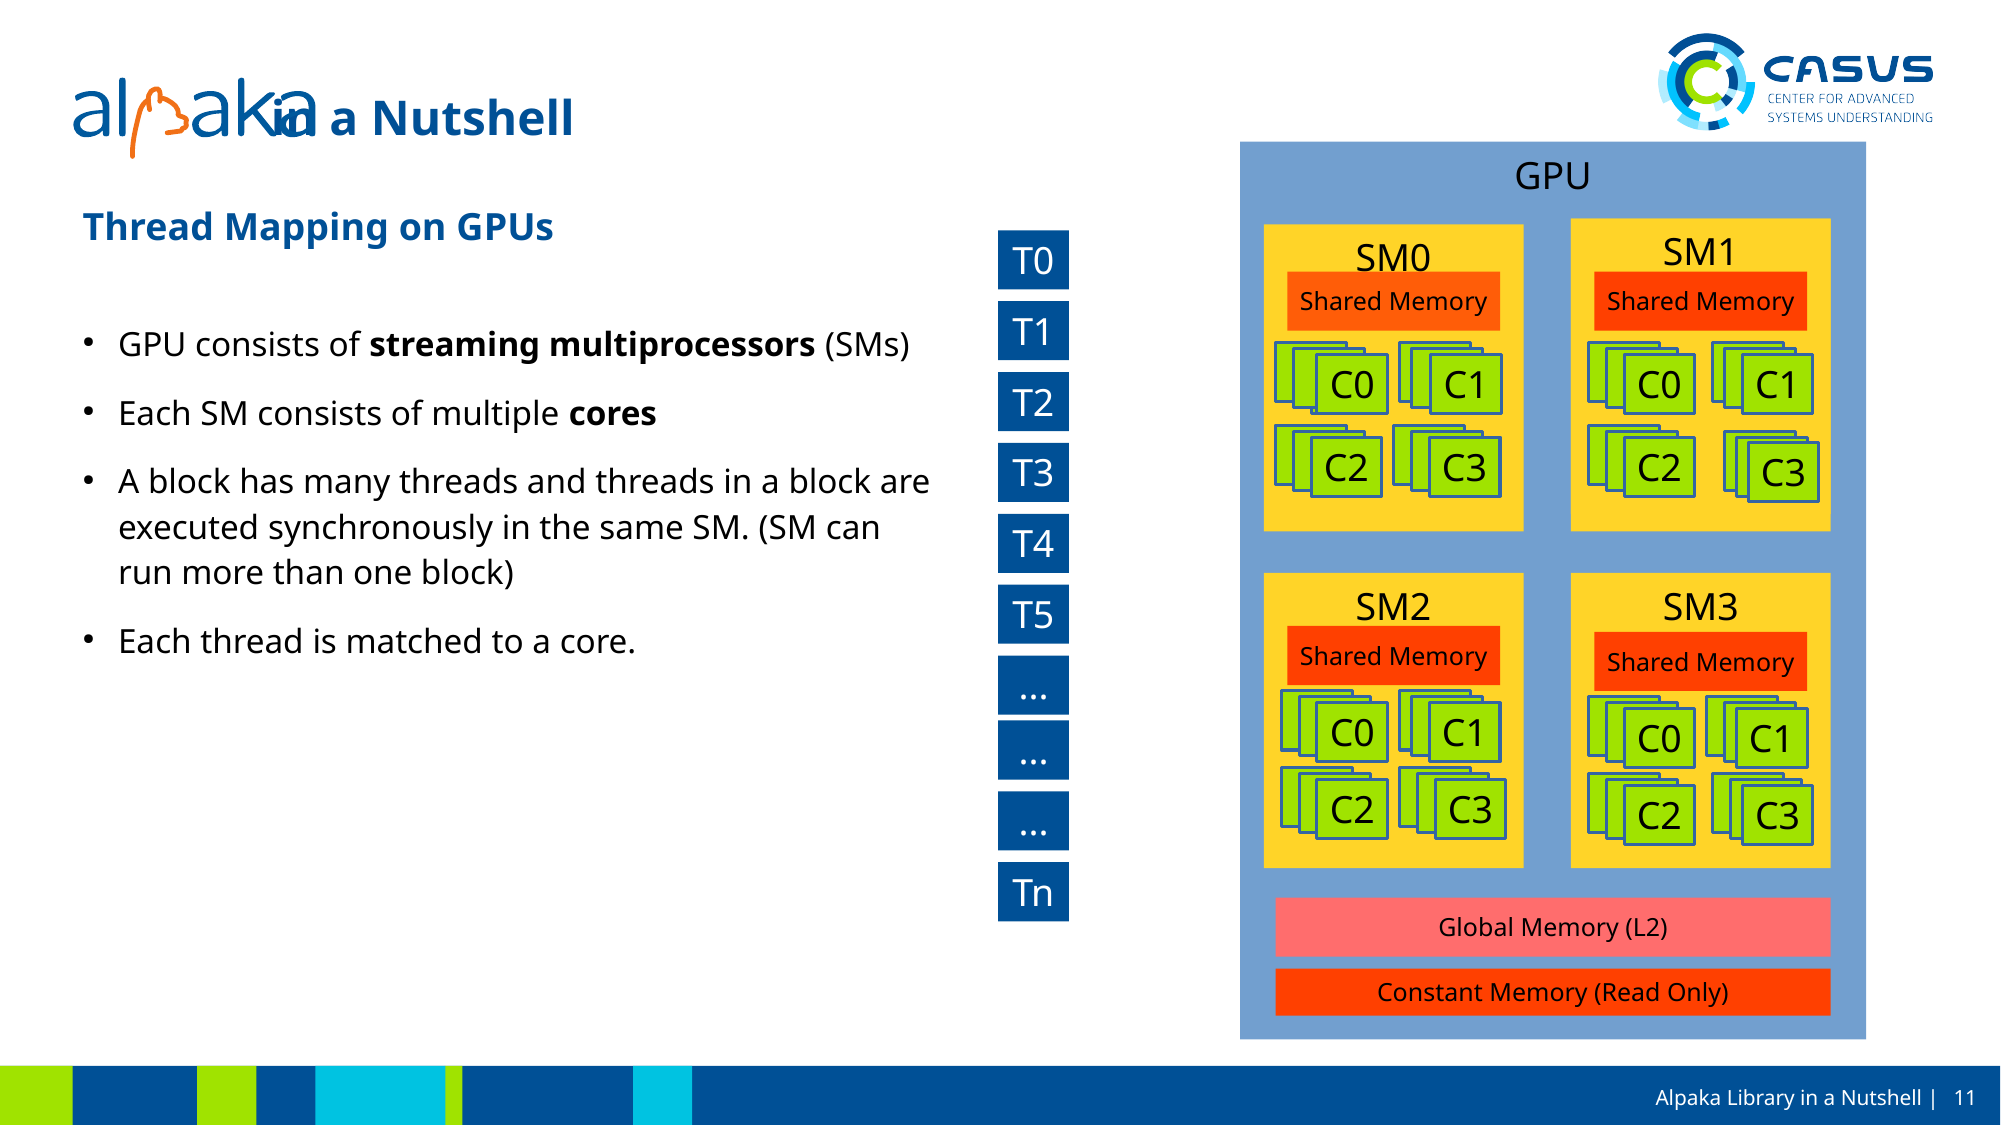

in a Nutshell
GPU
# Thread Mapping on GPUs
GPU consists of streaming multiprocessors (SMs)
Each SM consists of multiple cores
A block has many threads and threads in a block are executed synchronously in the same SM. (SM can run more than one block)
Each thread is matched to a core.
SM 1
SM1
SM0
T0
Shared Memory
Shared Memory
T1
C1
C0
C0
C1
C0
C0
C1
C1
T2
C0
C0
C2
C2
C3
C2
T3
C3
C3
T4
SM2
SM3
T5
Shared Memory
Shared Memory
...
C0
C1
C0
C1
...
C2
C3
C2
C3
...
Tn
Global Memory (L2)
Constant Memory (Read Only)
Alpaka Library in a Nutshell
11